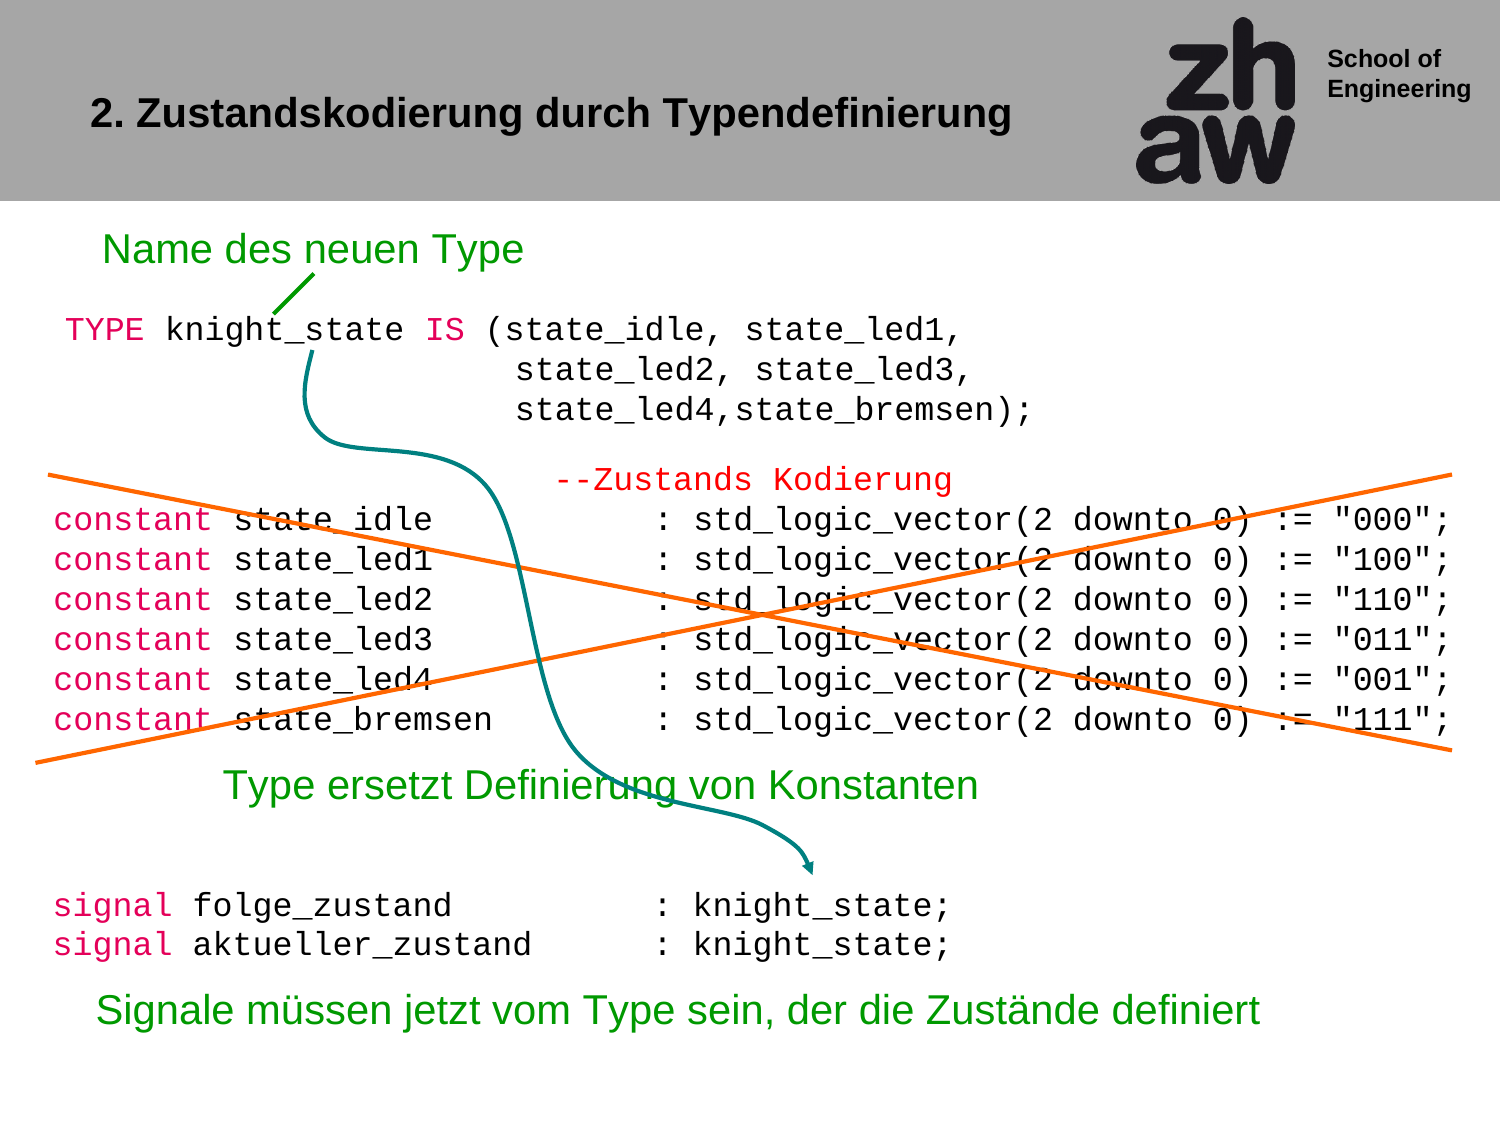

# 2. Zustandskodierung durch Typendefinierung
Name des neuen Type
TYPE knight_state IS (state_idle, state_led1,
			state_led2, state_led3,
			state_led4,state_bremsen);
--Zustands Kodierung
constant state_idle 		: std_logic_vector(2 downto 0) := "000";
constant state_led1 		: std_logic_vector(2 downto 0) := "100";
constant state_led2 		: std_logic_vector(2 downto 0) := "110";
constant state_led3 		: std_logic_vector(2 downto 0) := "011";
constant state_led4 		: std_logic_vector(2 downto 0) := "001";
constant state_bremsen 	: std_logic_vector(2 downto 0) := "111";
Type ersetzt Definierung von Konstanten
signal folge_zustand		: knight_state;
signal aktueller_zustand	: knight_state;
Signale müssen jetzt vom Type sein, der die Zustände definiert